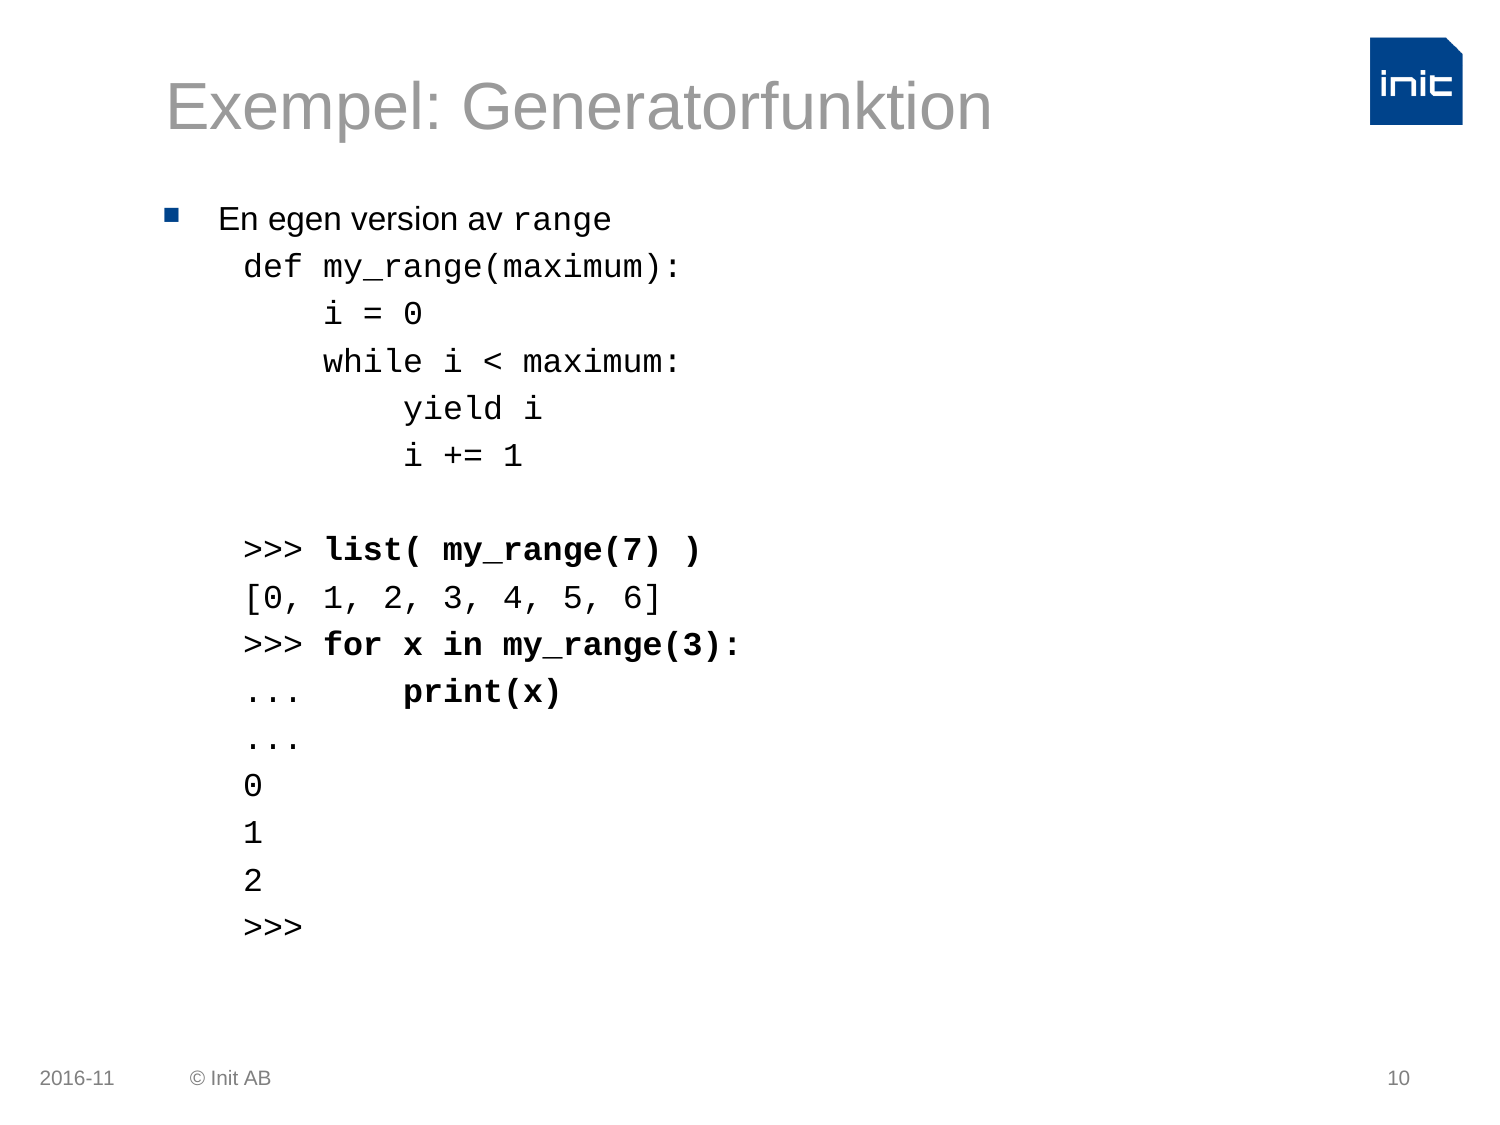

Exempel: Generatorfunktion
En egen version av range
def my_range(maximum):
 i = 0
 while i < maximum:
 yield i
 i += 1
>>> list( my_range(7) )
[0, 1, 2, 3, 4, 5, 6]
>>> for x in my_range(3):
... print(x)
...
0
1
2
>>>
2016-11
© Init AB